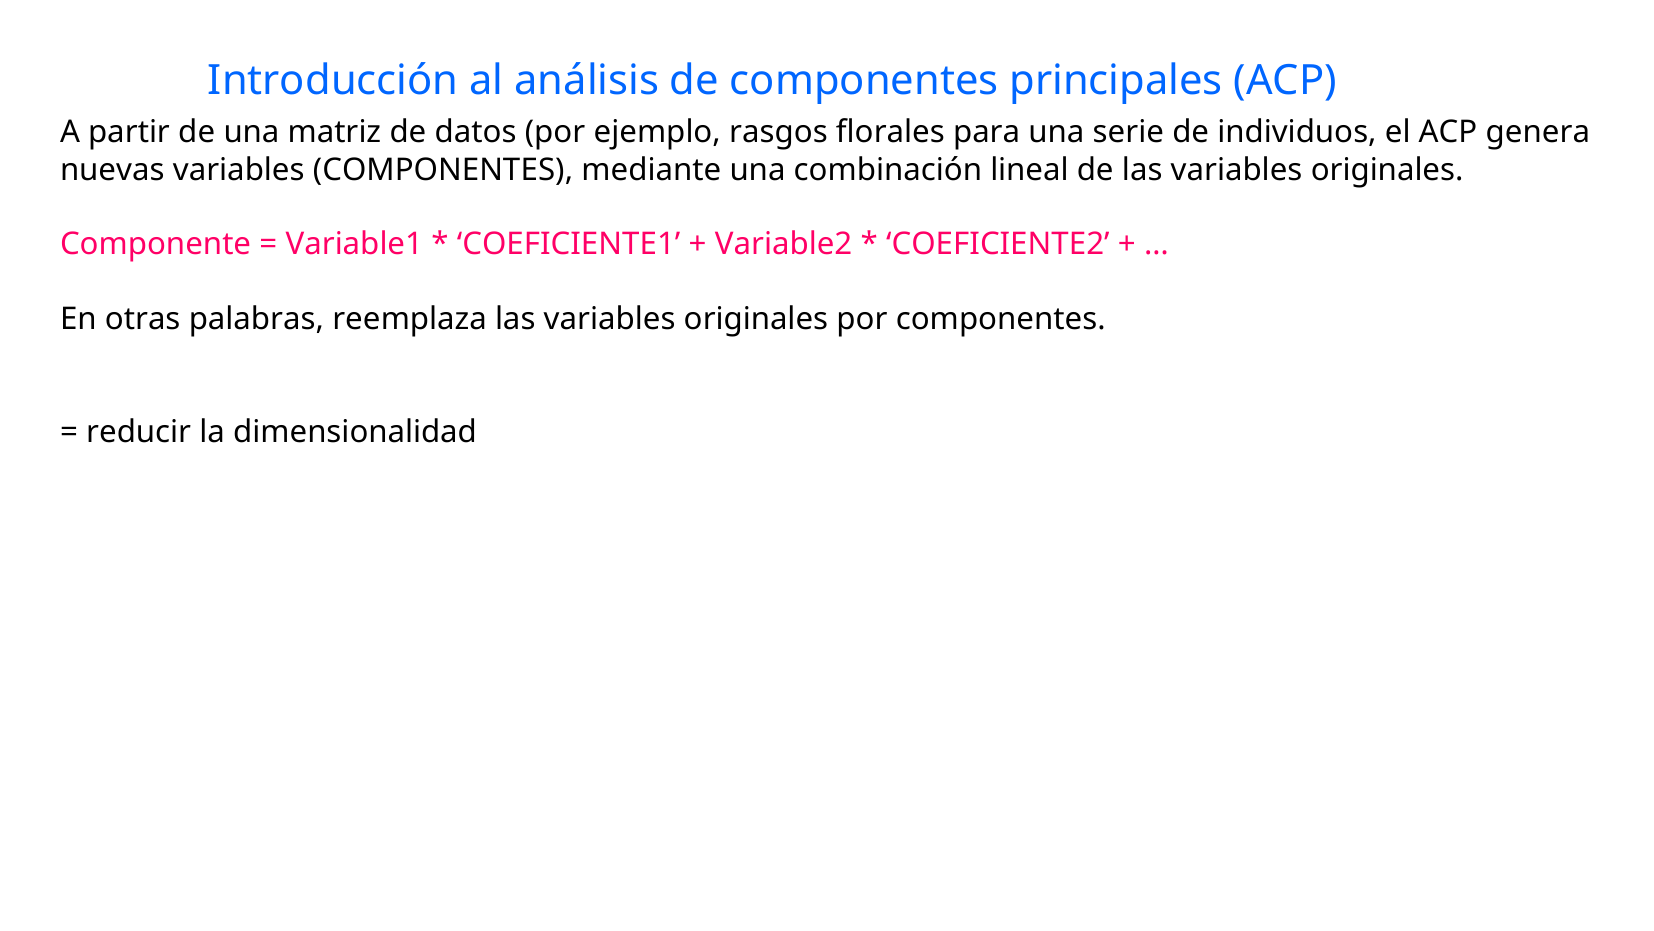

Introducción al análisis de componentes principales (ACP)
A partir de una matriz de datos (por ejemplo, rasgos florales para una serie de individuos, el ACP genera nuevas variables (COMPONENTES), mediante una combinación lineal de las variables originales.
Componente = Variable1 * ‘COEFICIENTE1’ + Variable2 * ‘COEFICIENTE2’ + …
En otras palabras, reemplaza las variables originales por componentes.
= reducir la dimensionalidad